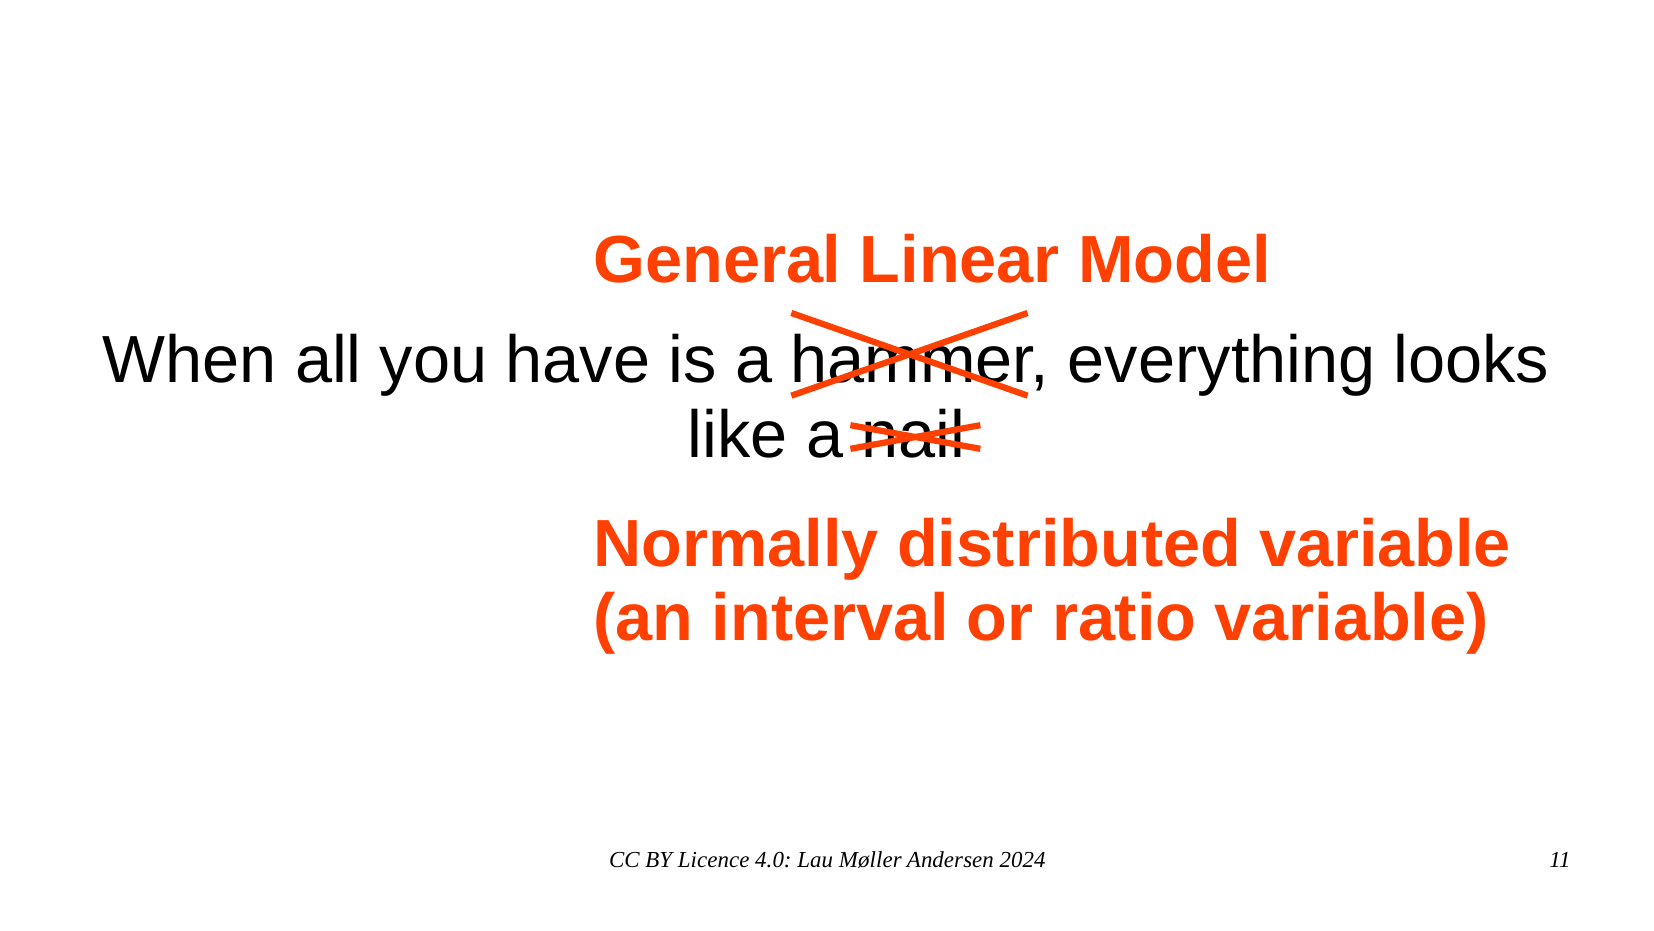

When all you have is a hammer, everything looks like a nail
General Linear Model
Normally distributed variable
(an interval or ratio variable)
CC BY Licence 4.0: Lau Møller Andersen 2024
11